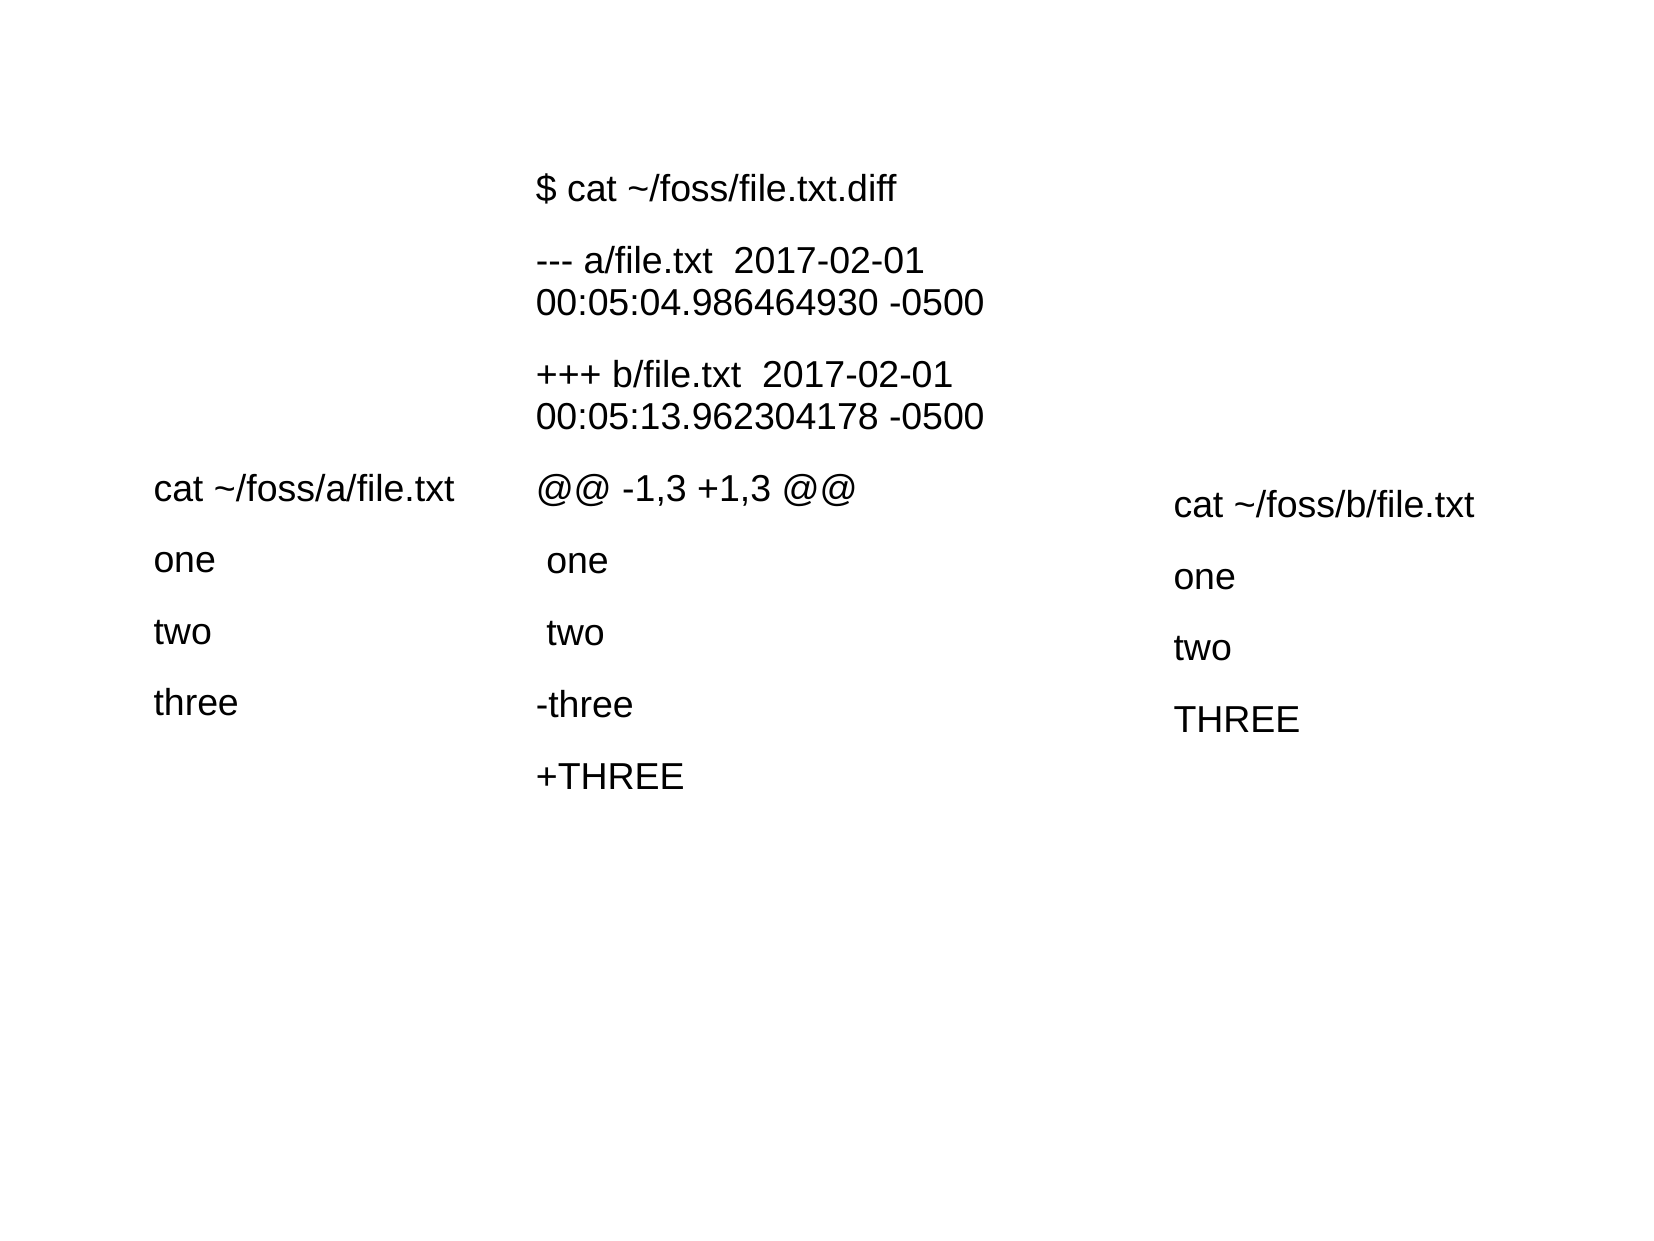

$ cat ~/foss/file.txt.diff
--- a/file.txt 2017-02-01 00:05:04.986464930 -0500
+++ b/file.txt 2017-02-01 00:05:13.962304178 -0500
@@ -1,3 +1,3 @@
 one
 two
-three
+THREE
# cat ~/foss/a/file.txt
one
two
three
cat ~/foss/b/file.txt
one
two
THREE